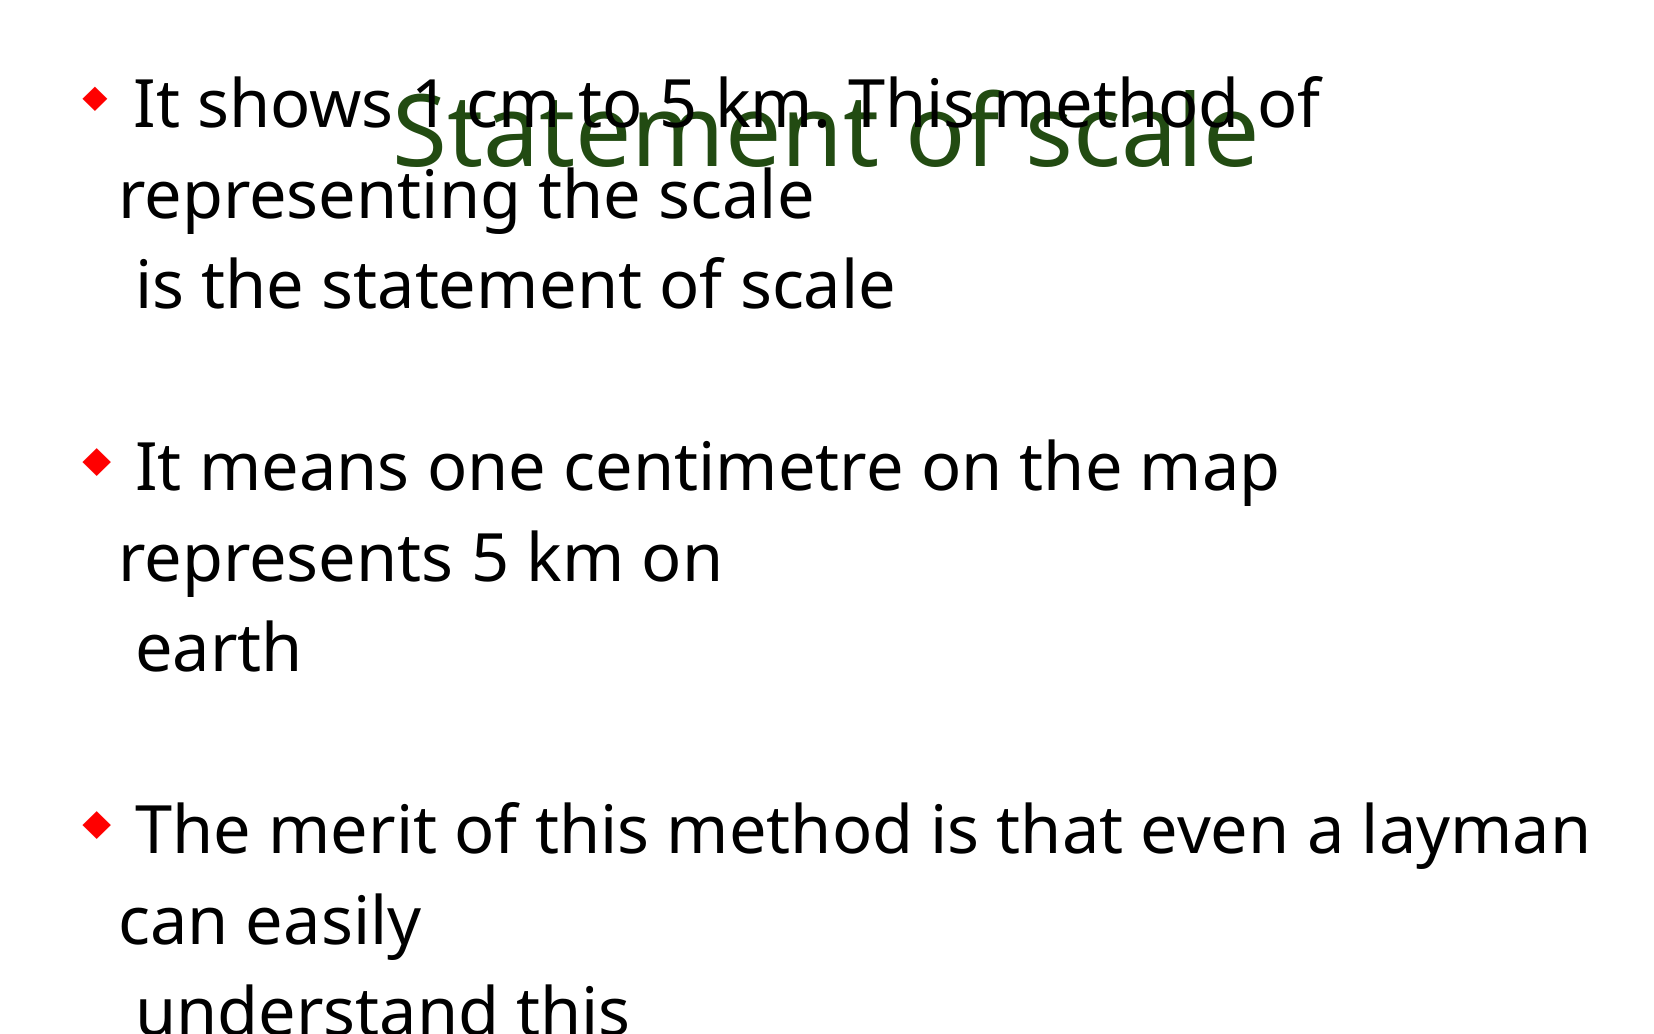

# Statement of scale
 It shows 1 cm to 5 km. This method of representing the scale
 is the statement of scale
 It means one centimetre on the map represents 5 km on
 earth‍
 The merit of this method is that even a layman can easily
 understand this